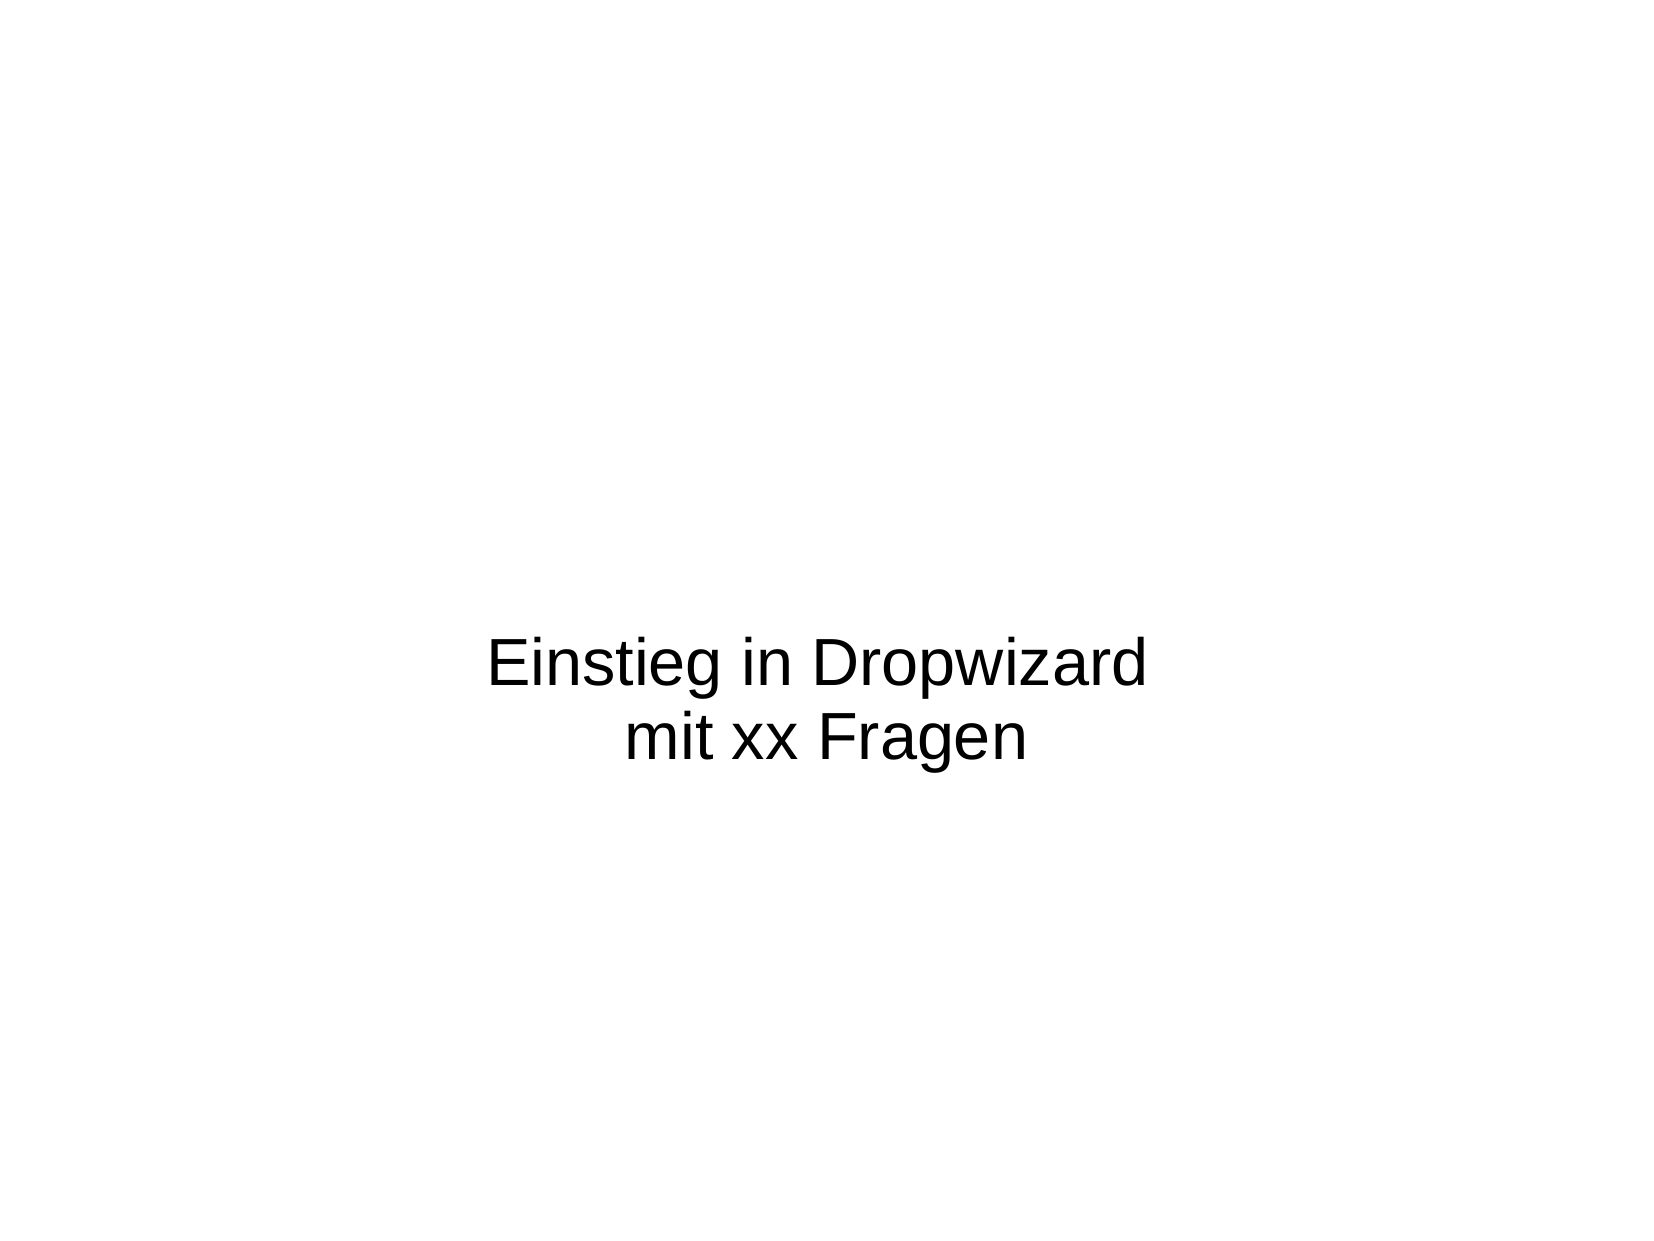

#
Einstieg in Dropwizard
mit xx Fragen